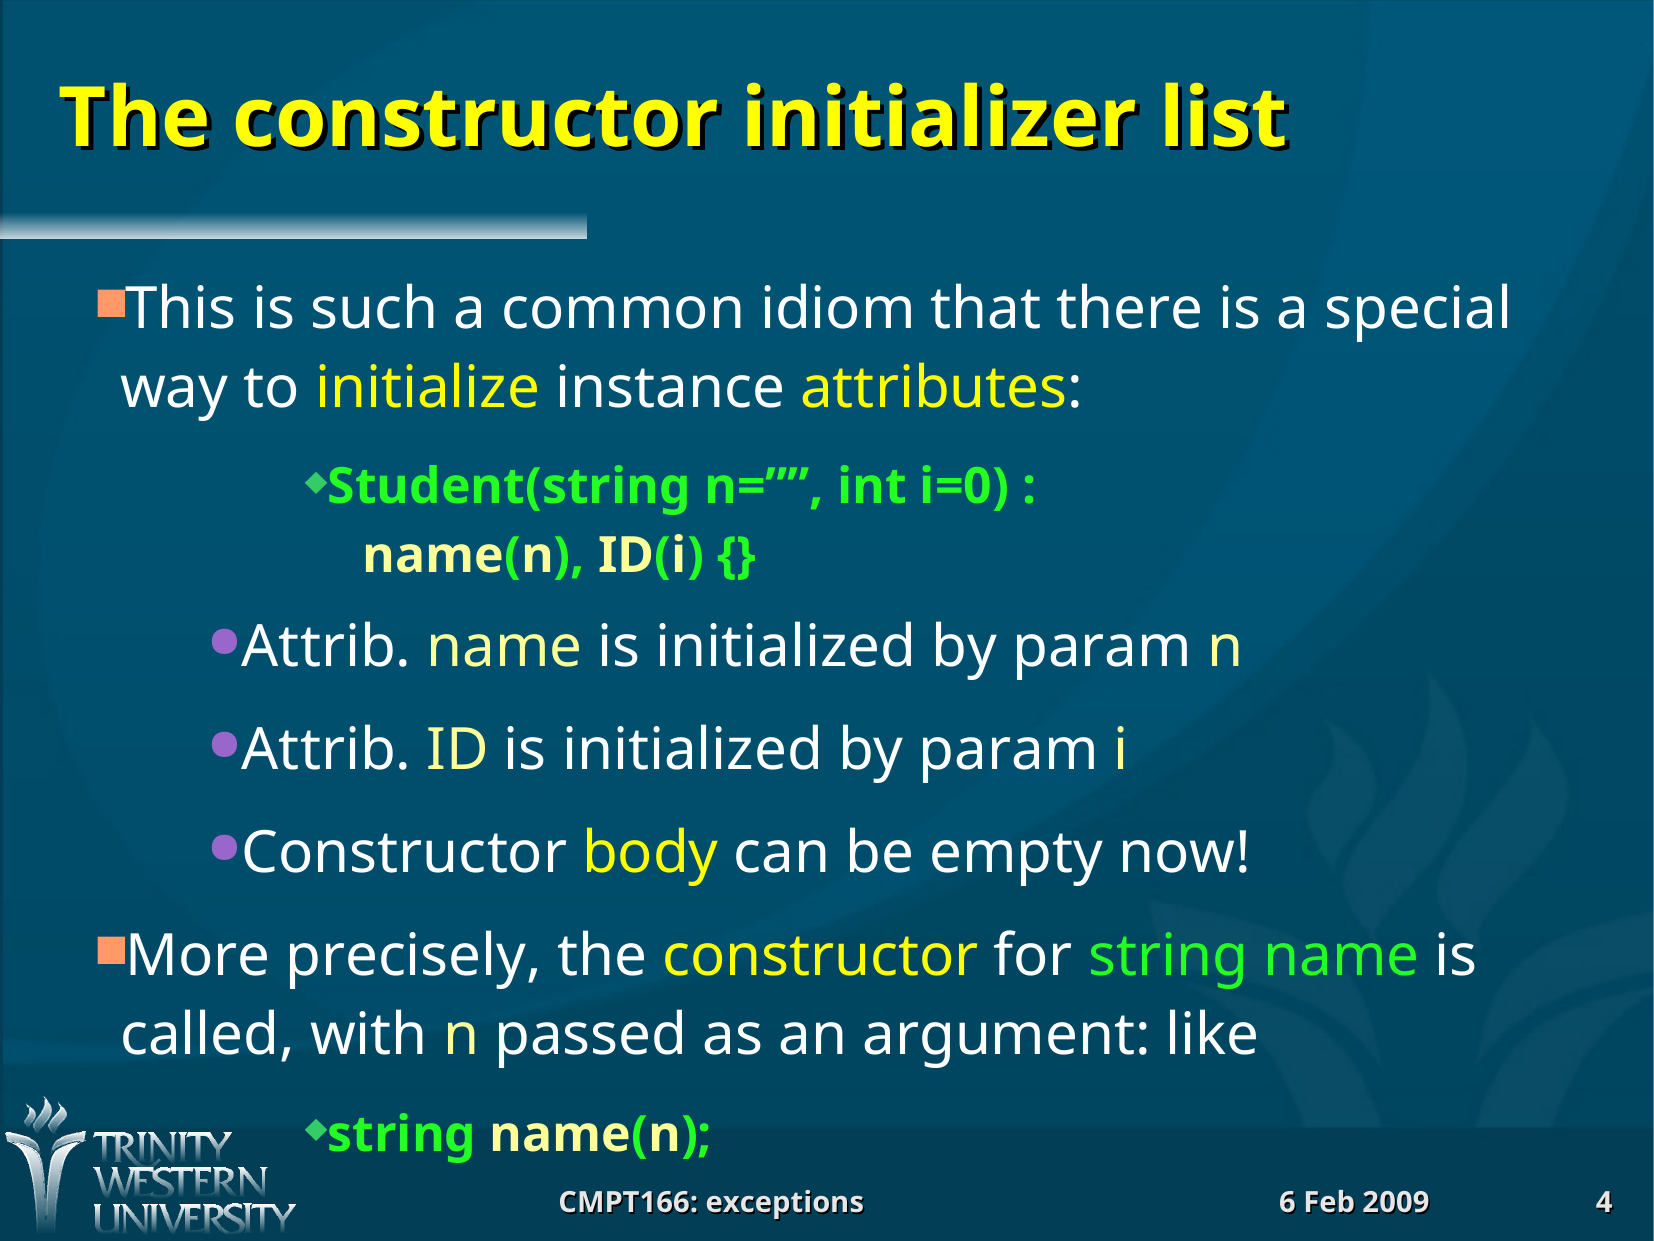

# The constructor initializer list
This is such a common idiom that there is a special way to initialize instance attributes:
Student(string n=””, int i=0) :
name(n), ID(i) {}
Attrib. name is initialized by param n
Attrib. ID is initialized by param i
Constructor body can be empty now!
More precisely, the constructor for string name is called, with n passed as an argument: like
string name(n);
CMPT166: exceptions
6 Feb 2009
4